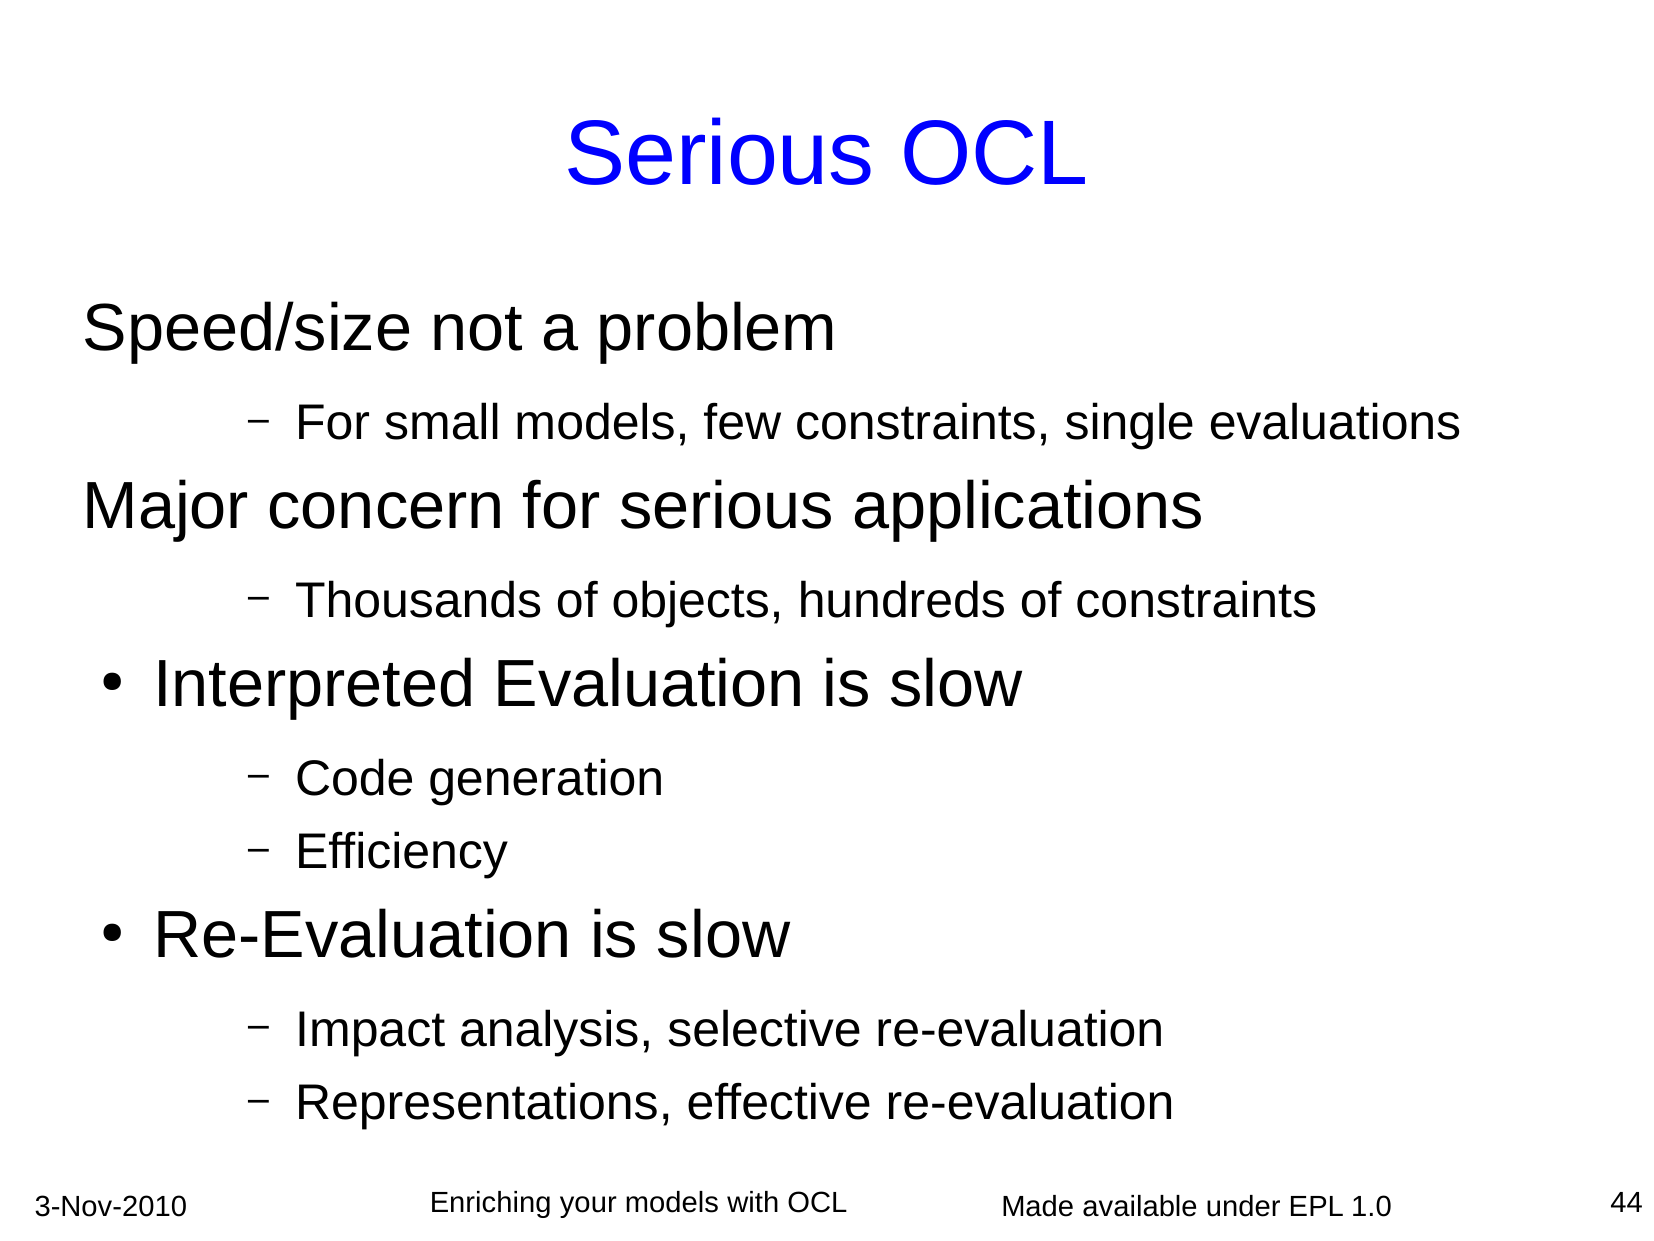

# Serious OCL
Speed/size not a problem
For small models, few constraints, single evaluations
Major concern for serious applications
Thousands of objects, hundreds of constraints
Interpreted Evaluation is slow
Code generation
Efficiency
Re-Evaluation is slow
Impact analysis, selective re-evaluation
Representations, effective re-evaluation
Enriching your models with OCL
44
3-Nov-2010